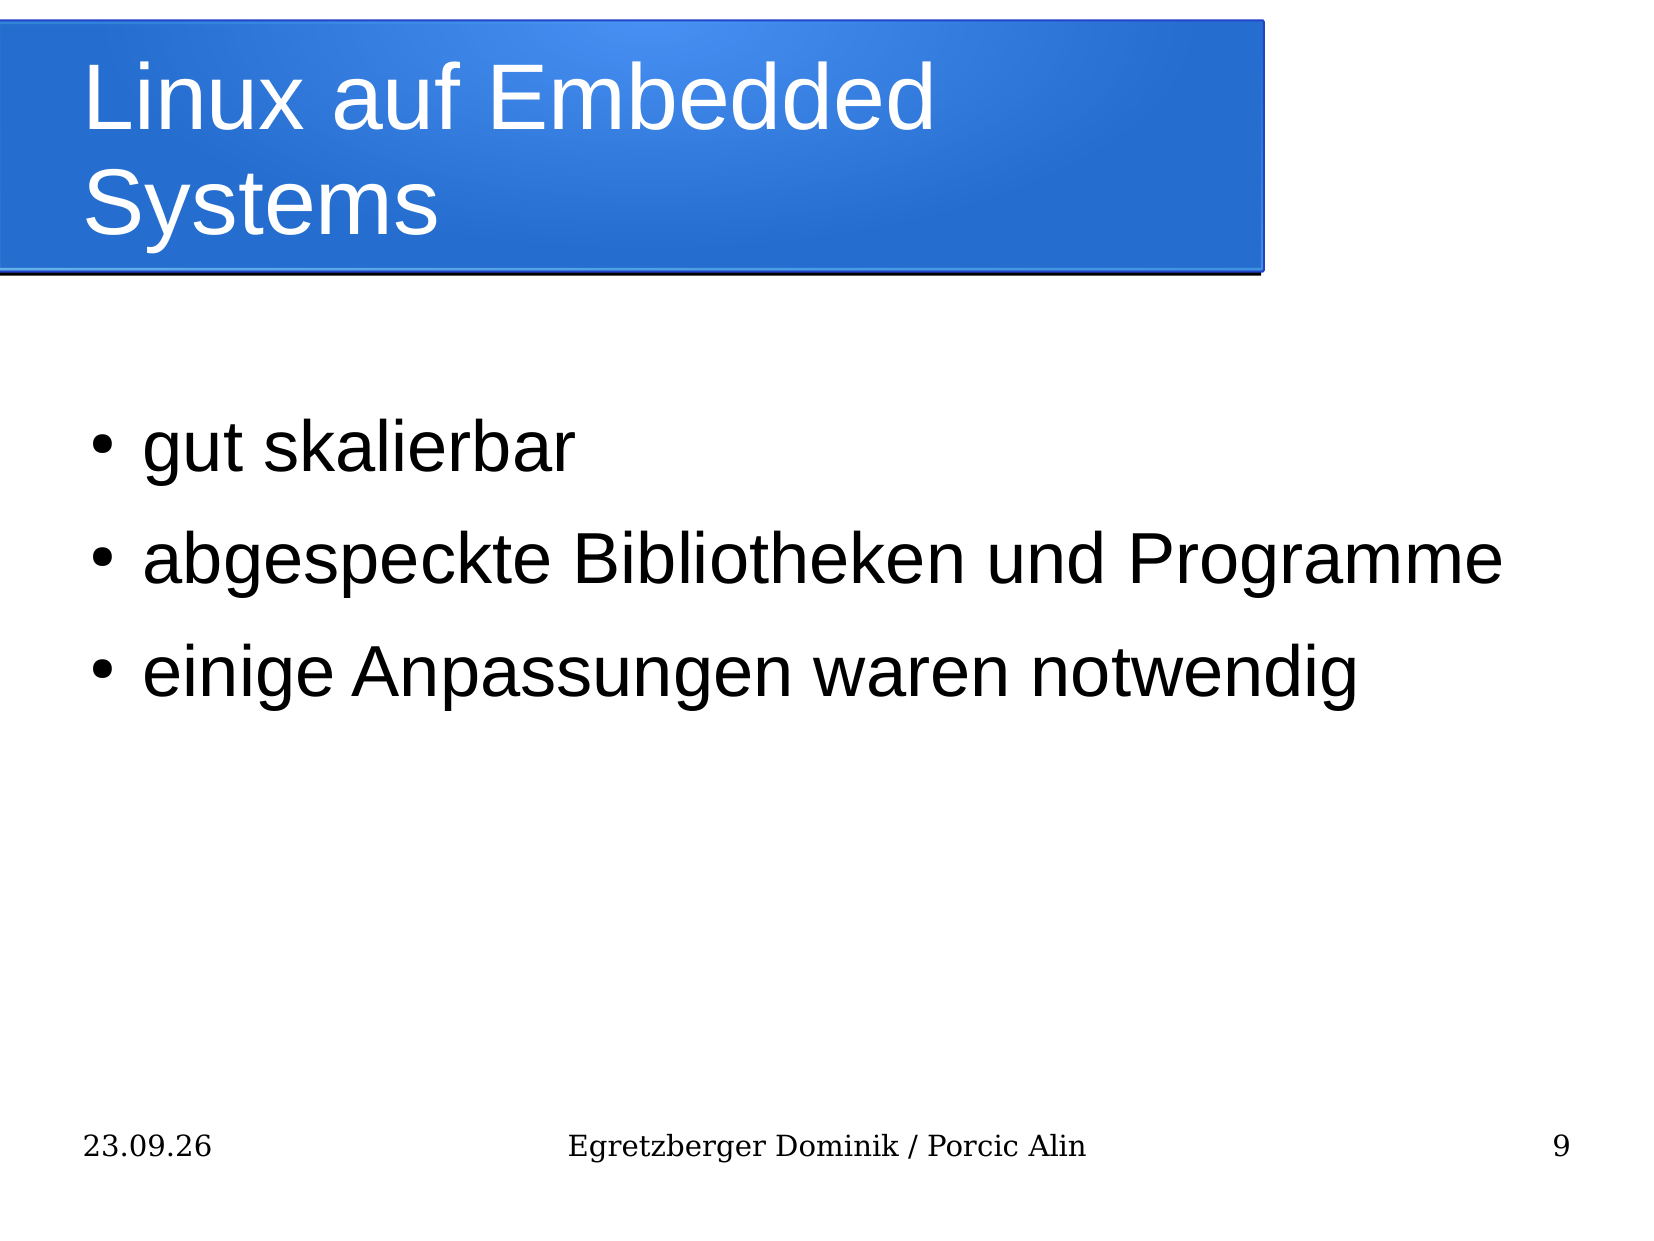

# Linux auf Embedded Systems
gut skalierbar
abgespeckte Bibliotheken und Programme
einige Anpassungen waren notwendig
Egretzberger Dominik / Porcic Alin
9